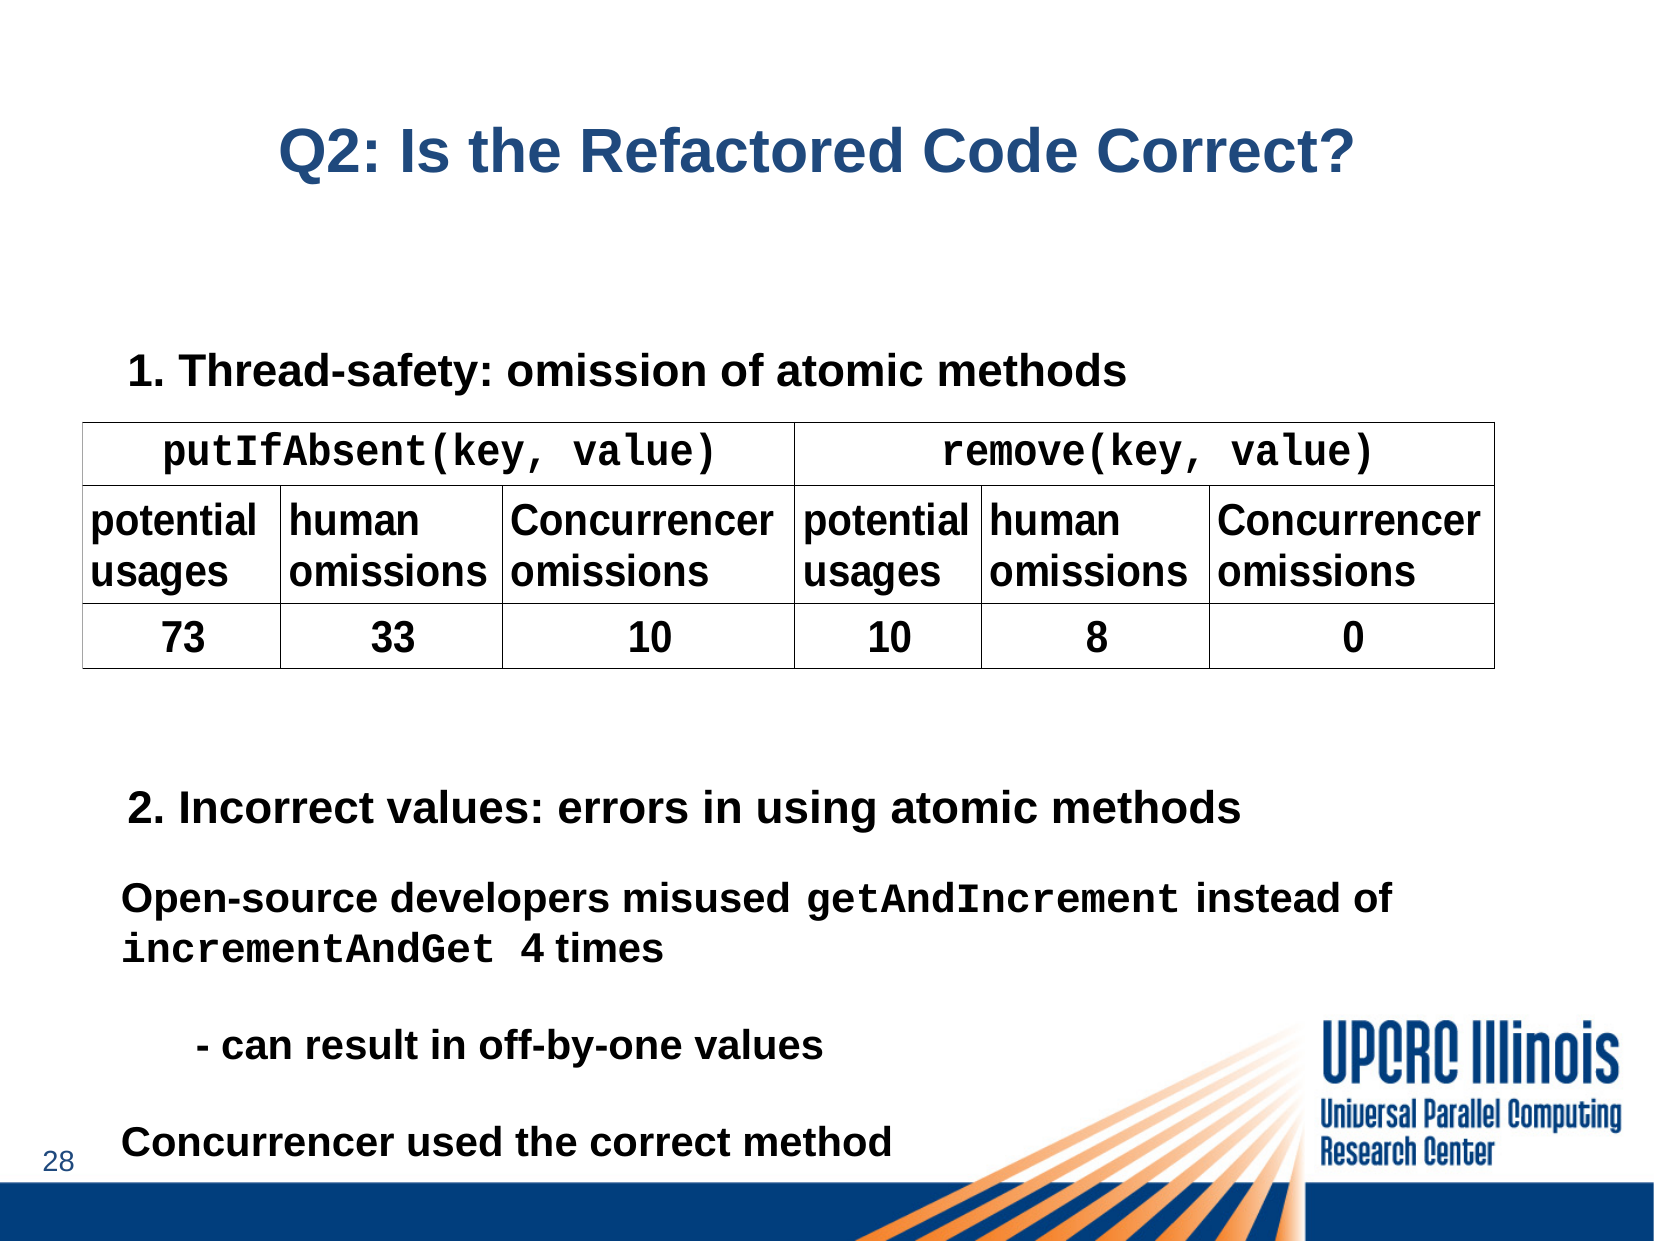

# Q2: Is the Refactored Code Correct?
1. Thread-safety: omission of atomic methods
2. Incorrect values: errors in using atomic methods
Open-source developers misused getAndIncrement instead of
incrementAndGet 4 times
	- can result in off-by-one values
Concurrencer used the correct method
28